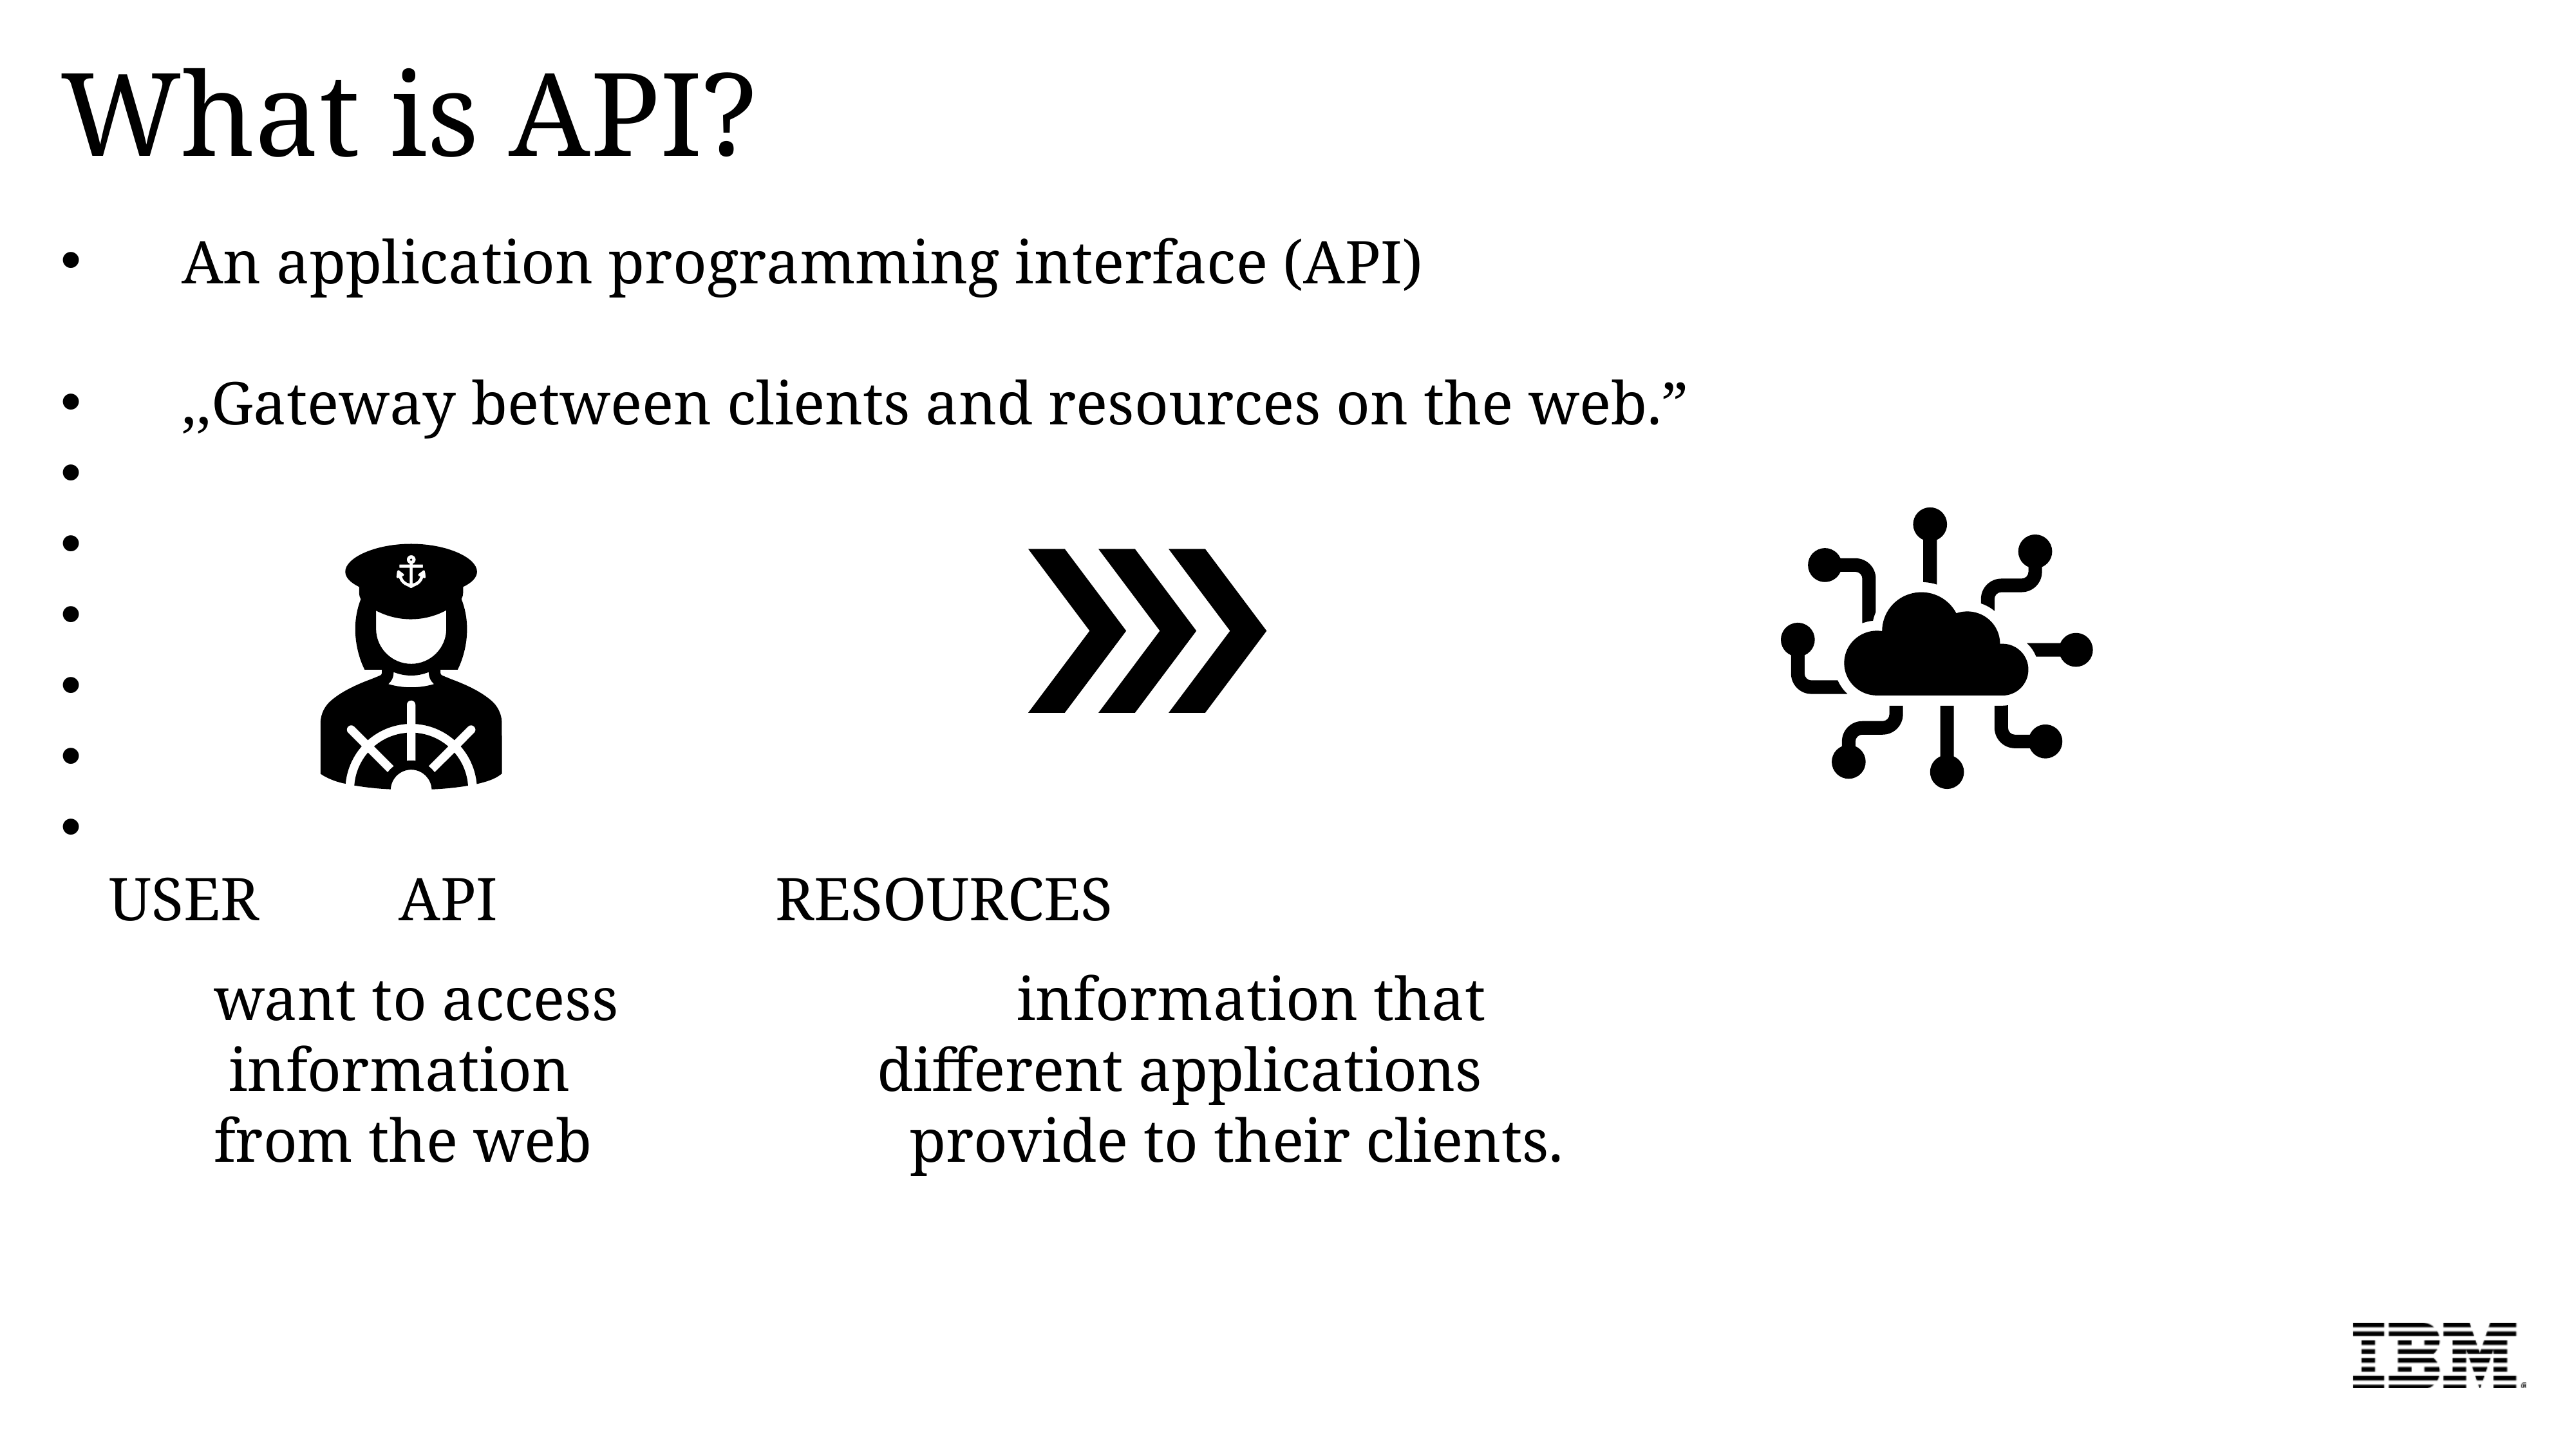

# What is API?
An application programming interface (API)
,,Gateway between clients and resources on the web.”
	USER			API		 RESOURCES
 want to access					 information that
 information 					 different applications
 from the web				 	 provide to their clients.